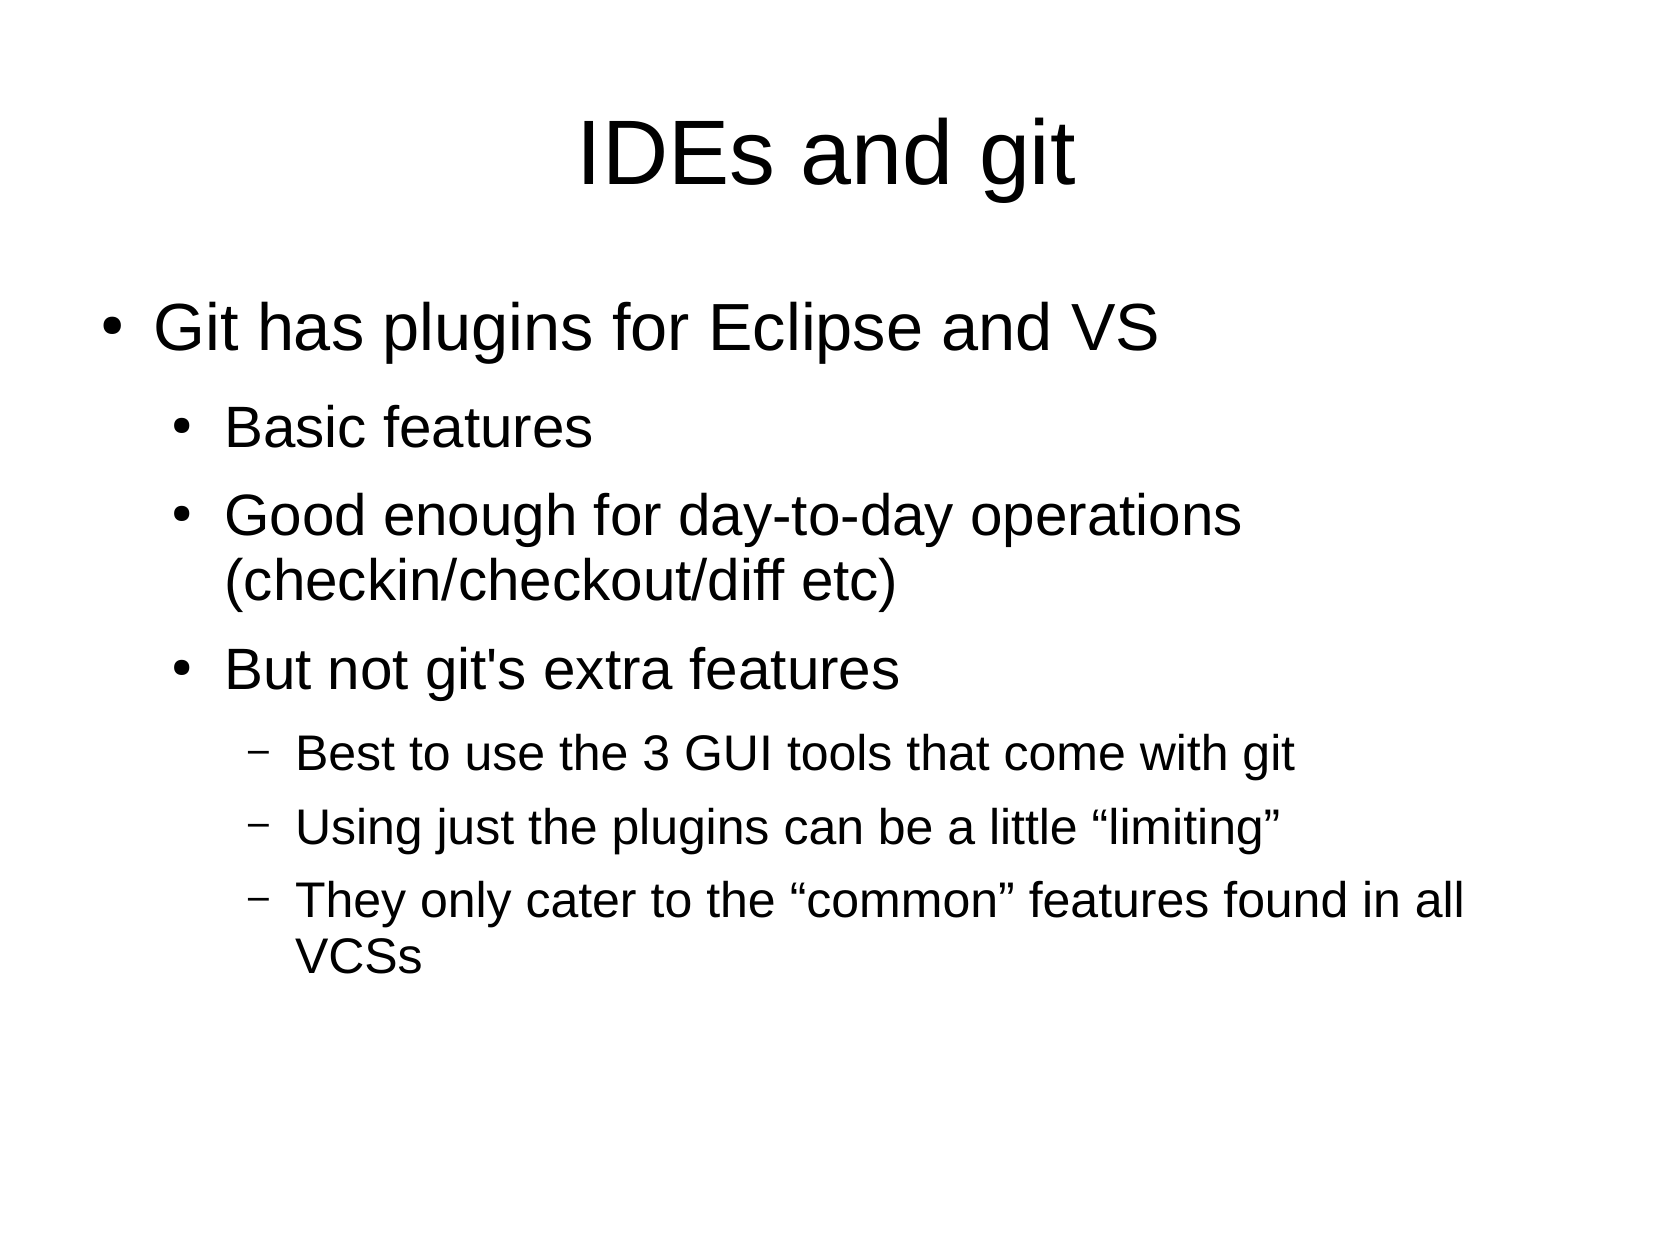

# IDEs and git
Git has plugins for Eclipse and VS
Basic features
Good enough for day-to-day operations (checkin/checkout/diff etc)
But not git's extra features
Best to use the 3 GUI tools that come with git
Using just the plugins can be a little “limiting”
They only cater to the “common” features found in all VCSs